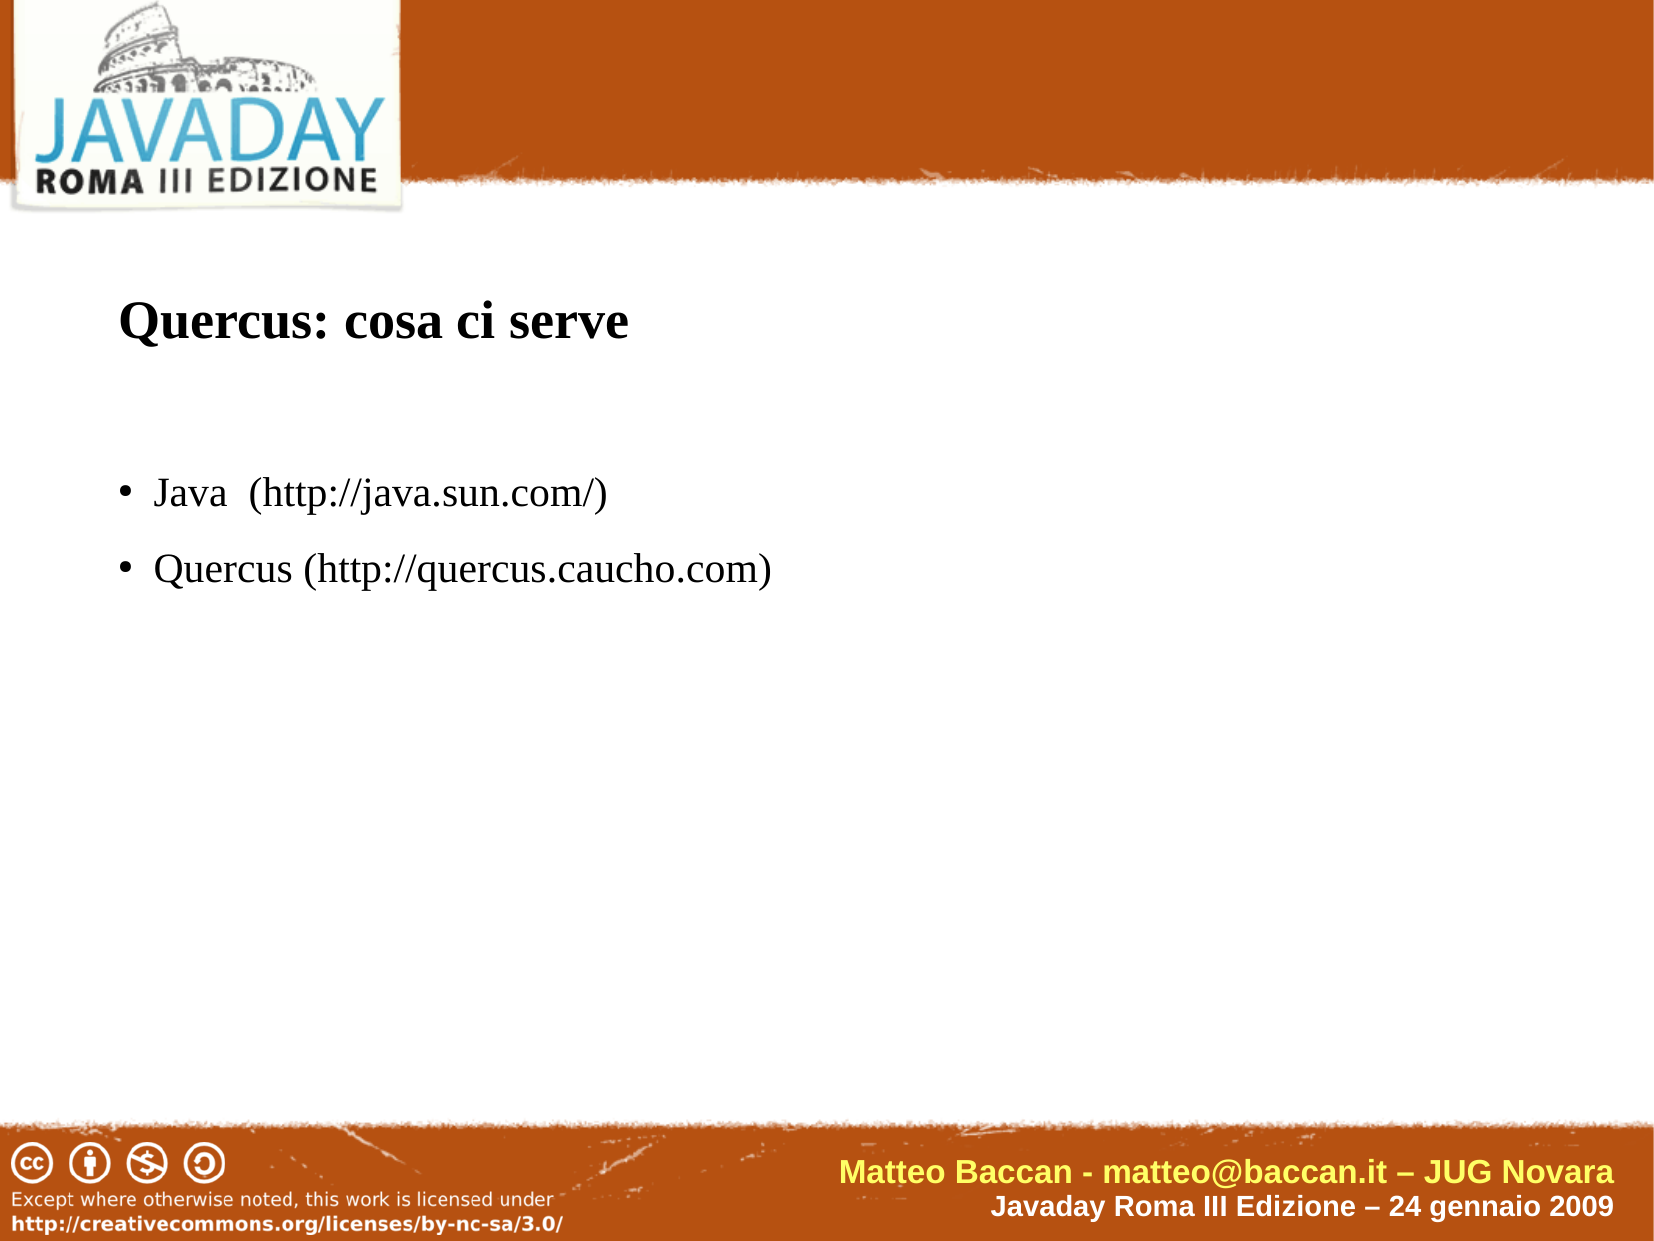

# Quercus: cosa ci serve
Java (http://java.sun.com/)
Quercus (http://quercus.caucho.com)